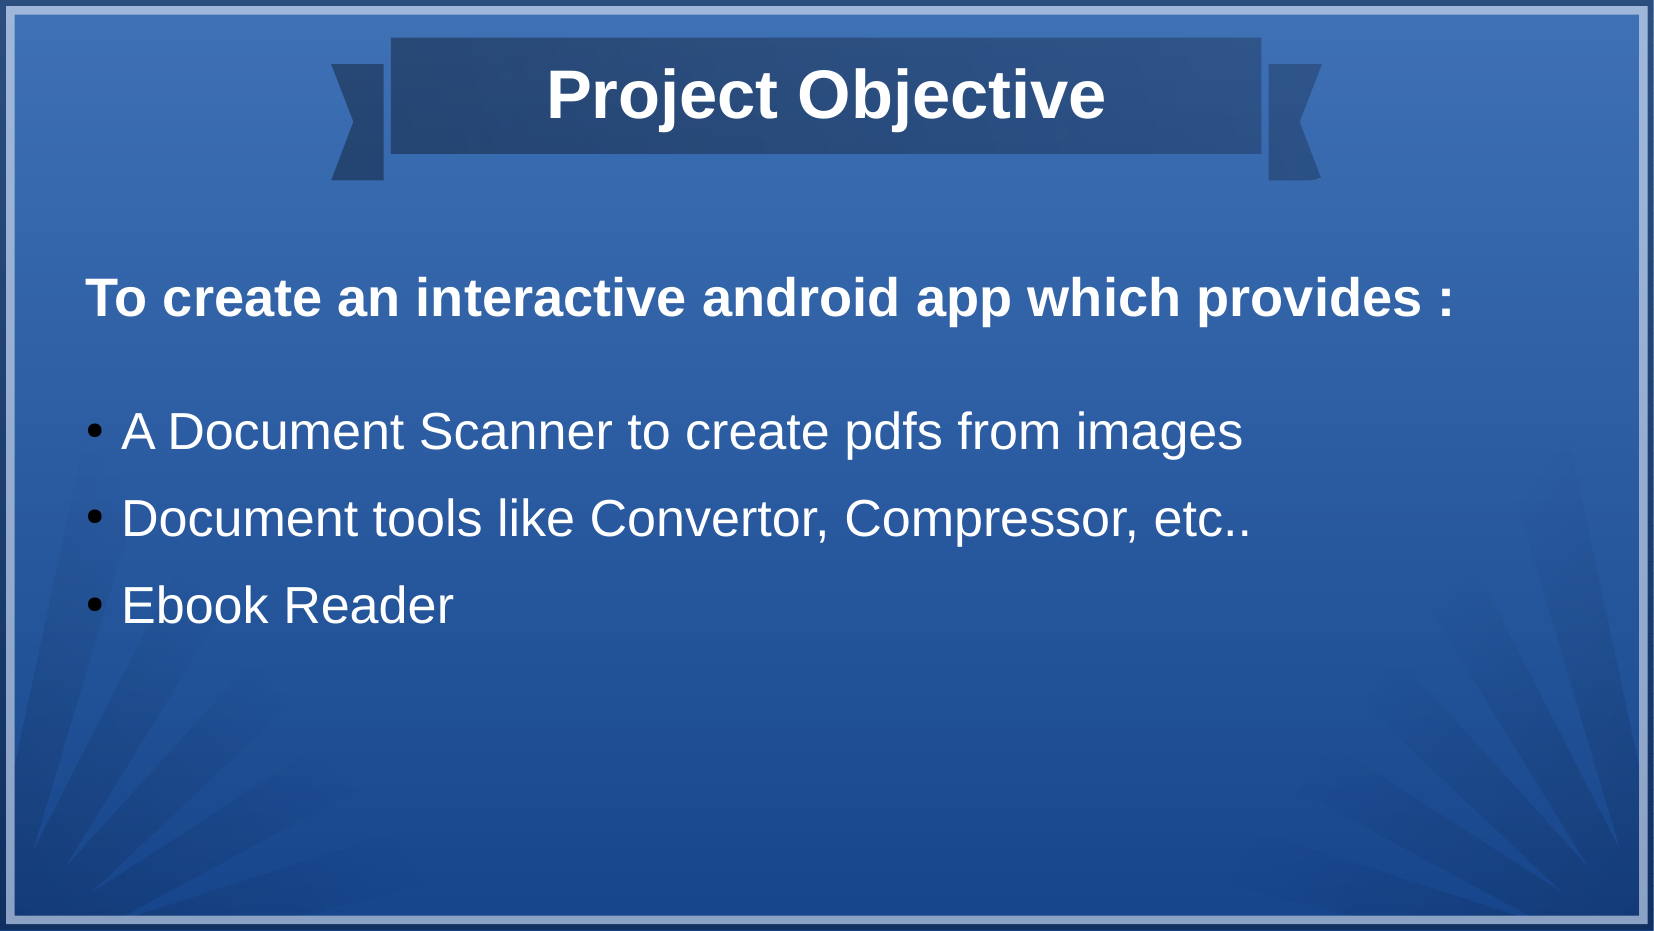

# Project Objective
To create an interactive android app which provides :
A Document Scanner to create pdfs from images
Document tools like Convertor, Compressor, etc..
Ebook Reader